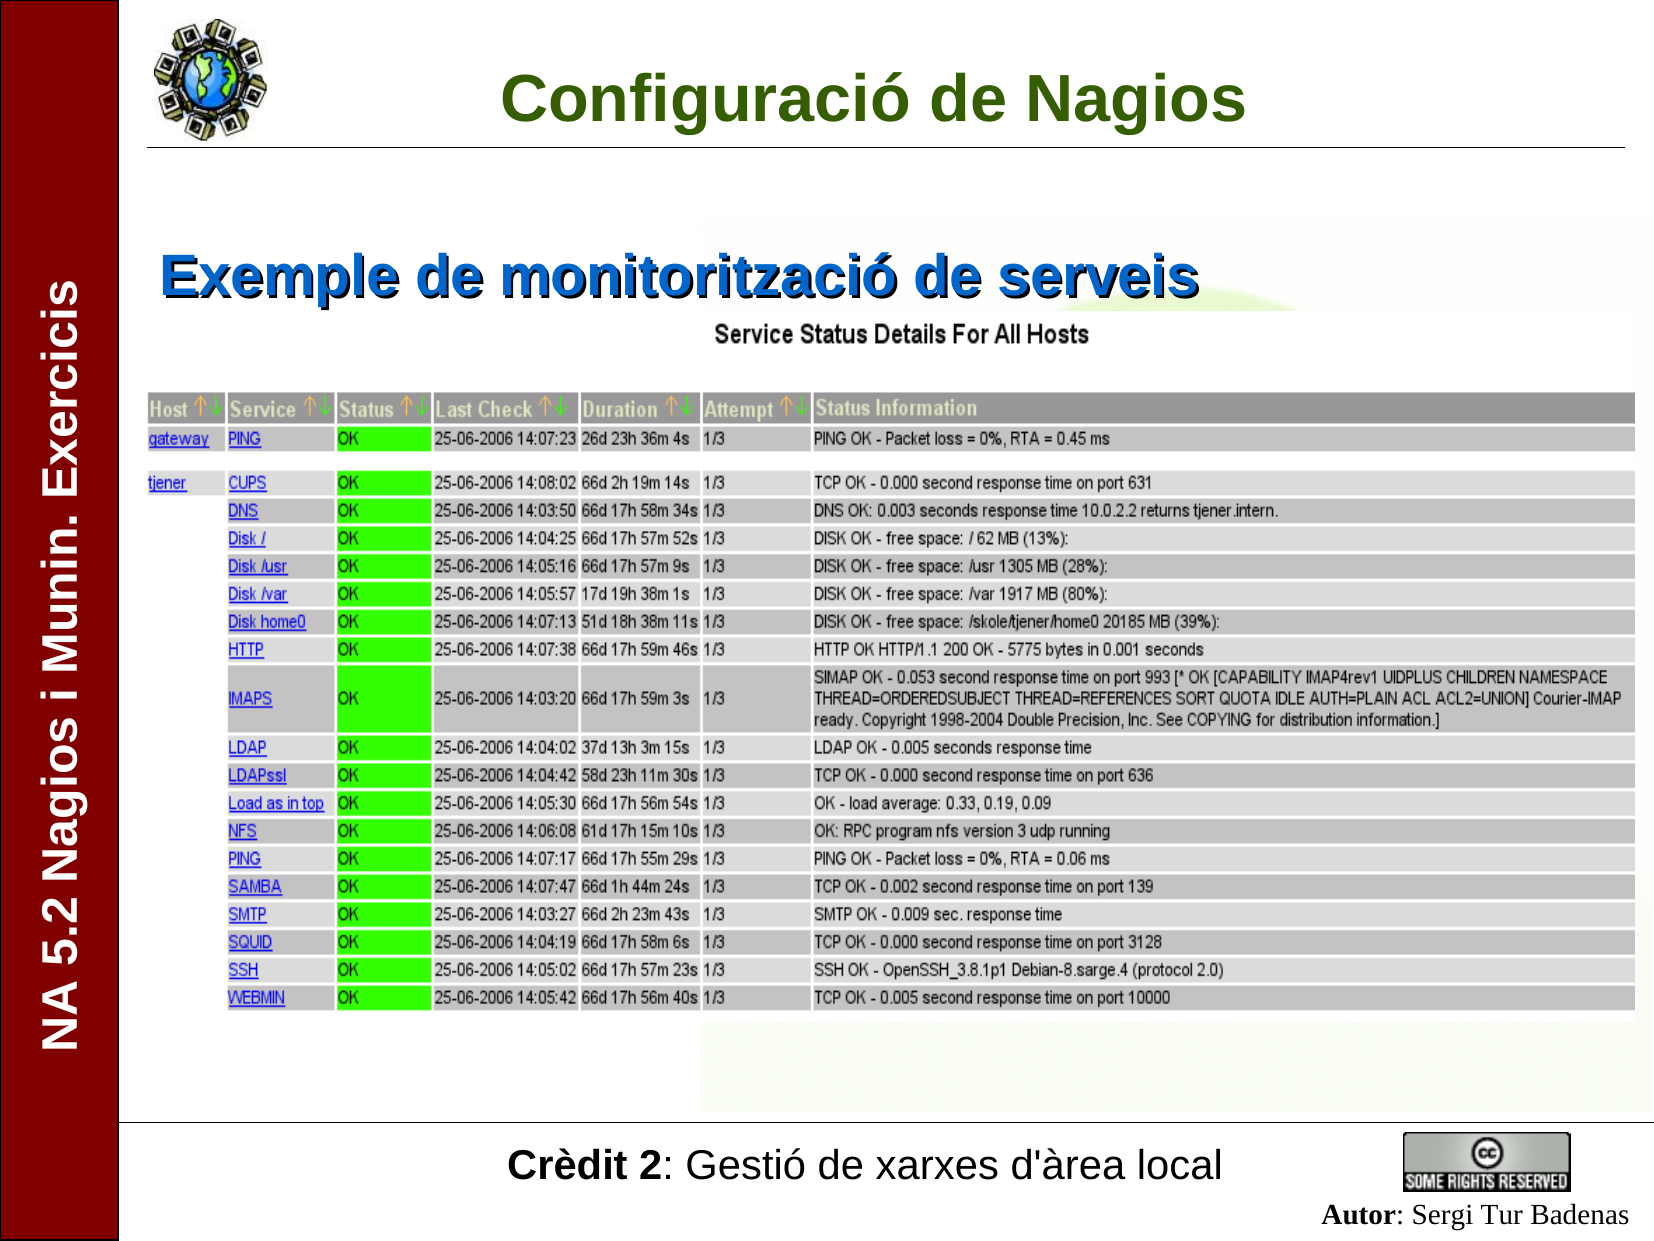

# Configuració de Nagios
Exemple de monitorització de serveis